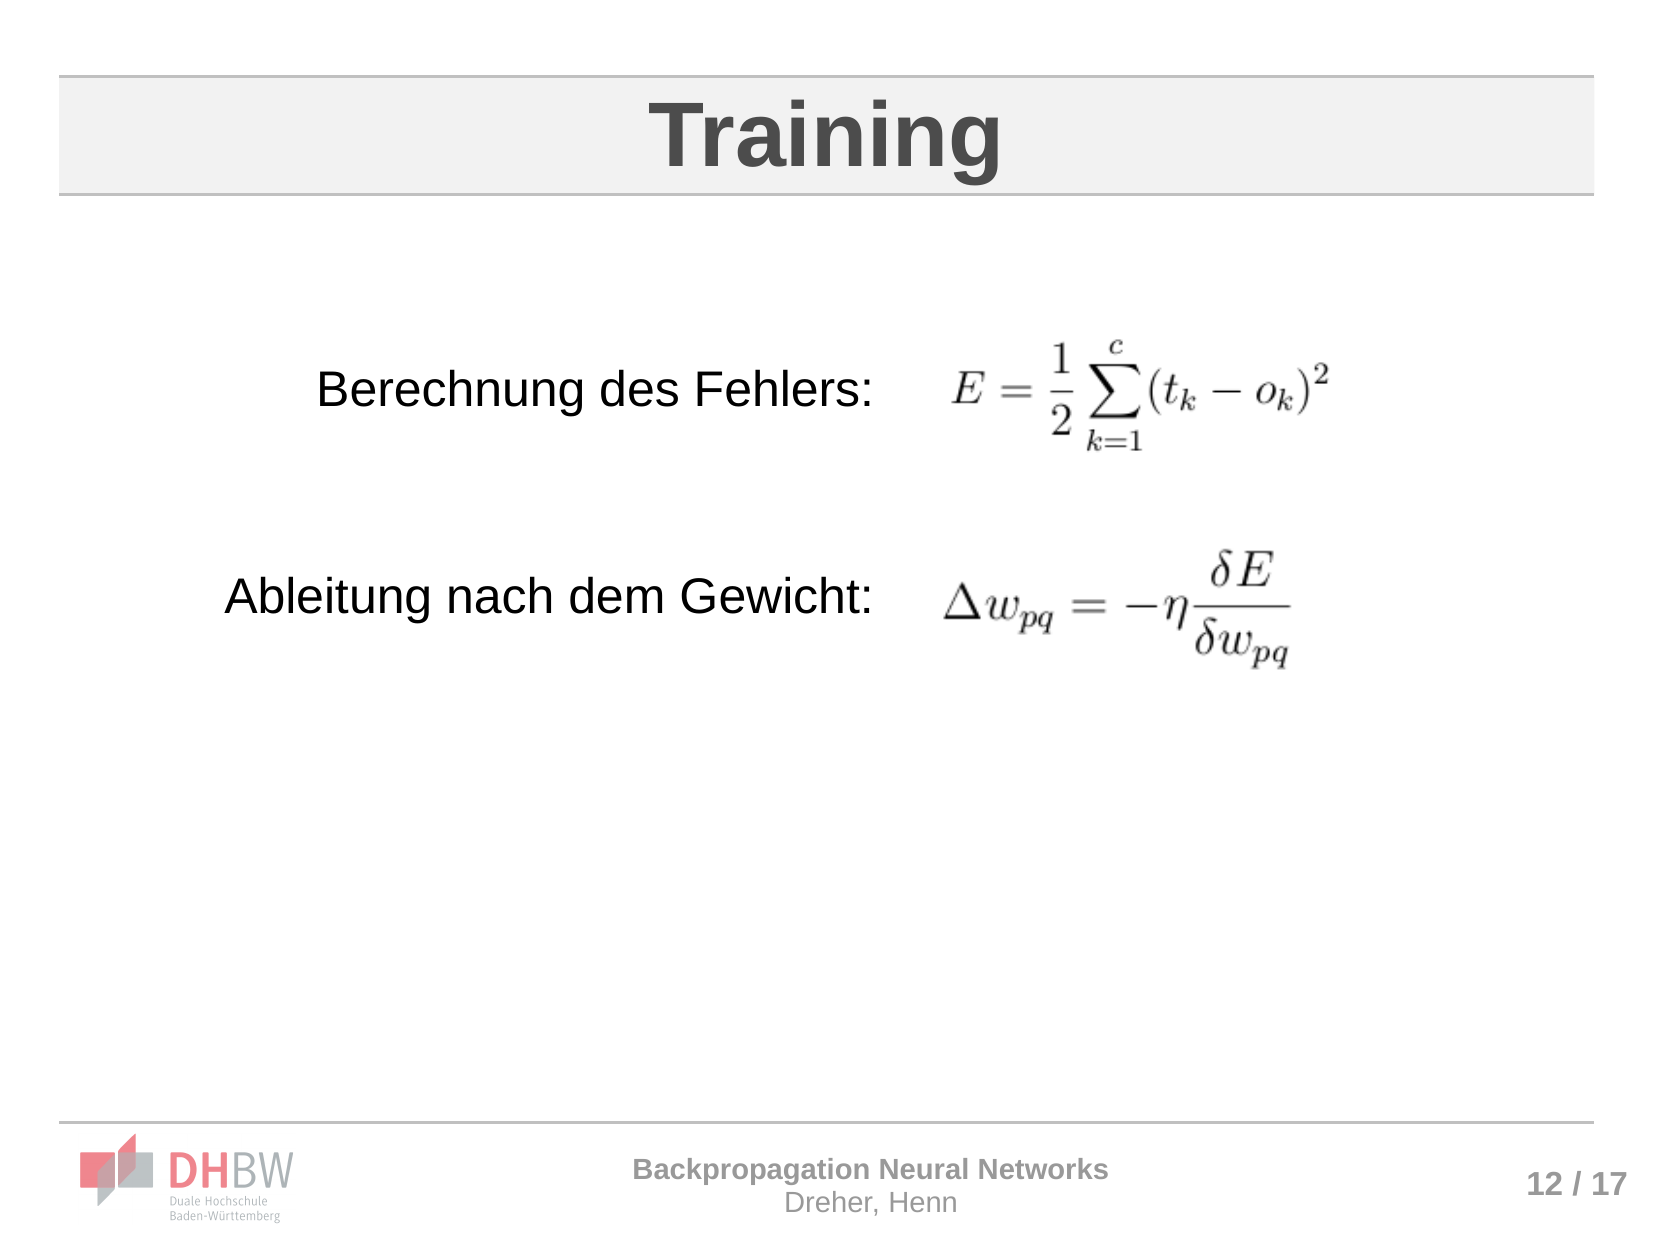

# Training
Berechnung des Fehlers:
Ableitung nach dem Gewicht: